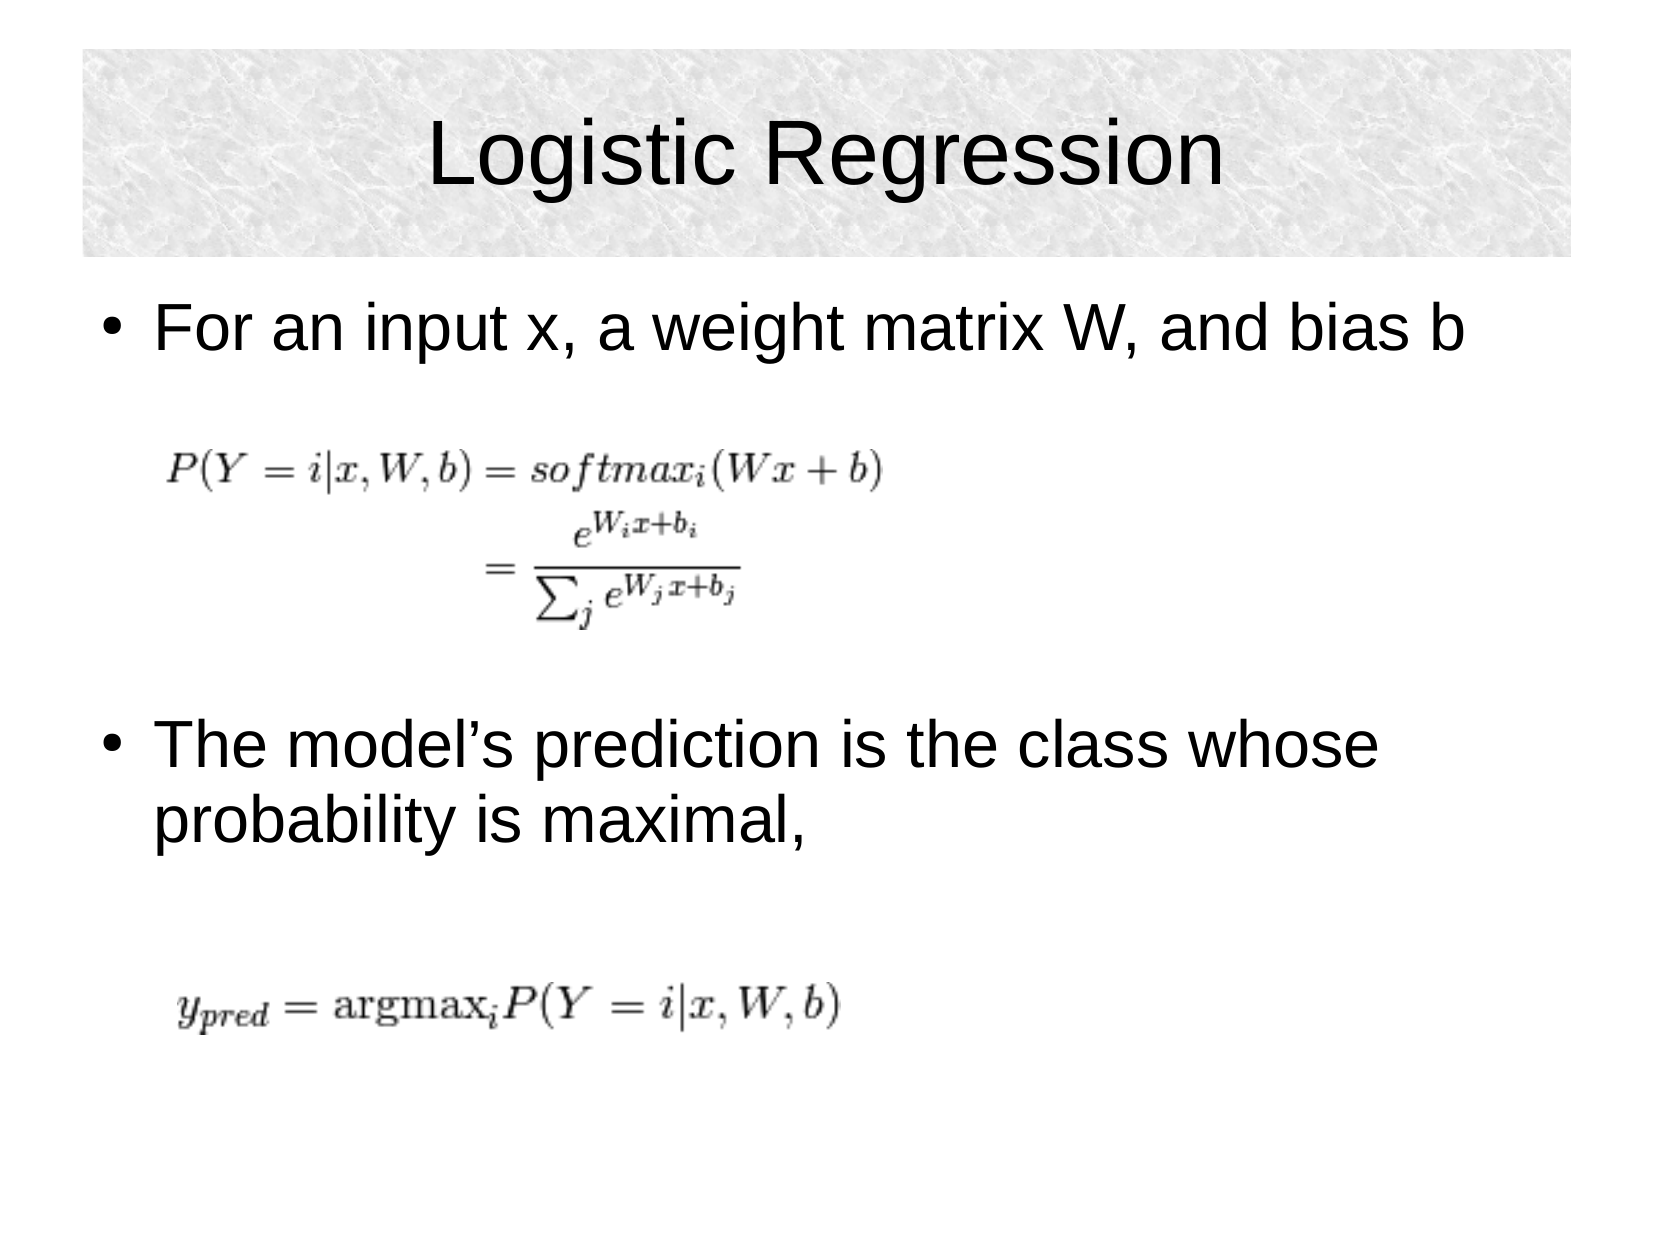

# Logistic Regression
For an input x, a weight matrix W, and bias b
The model’s prediction is the class whose probability is maximal,